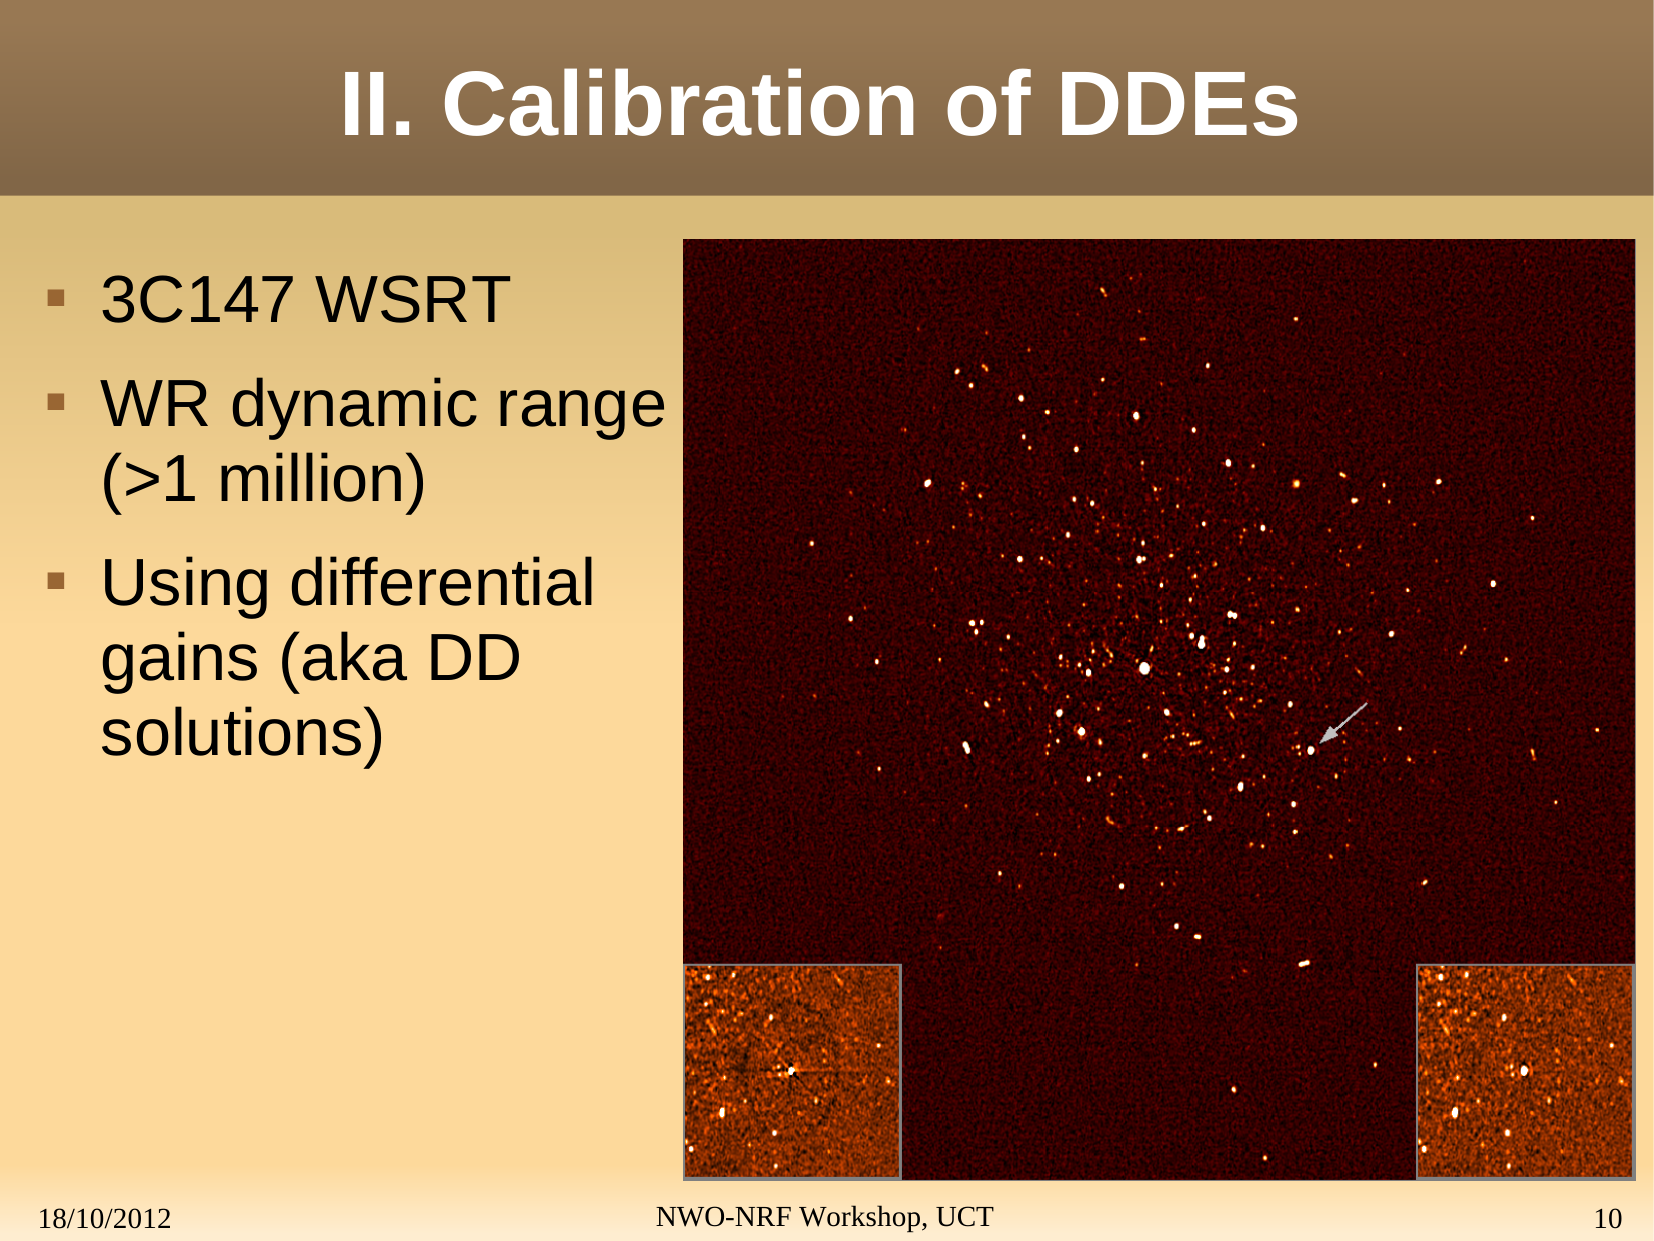

# II. Calibration of DDEs
3C147 WSRT
WR dynamic range
(>1 million)
Using differential
gains (aka DD
solutions)
NWO-NRF Workshop, UCT
18/10/2012
10